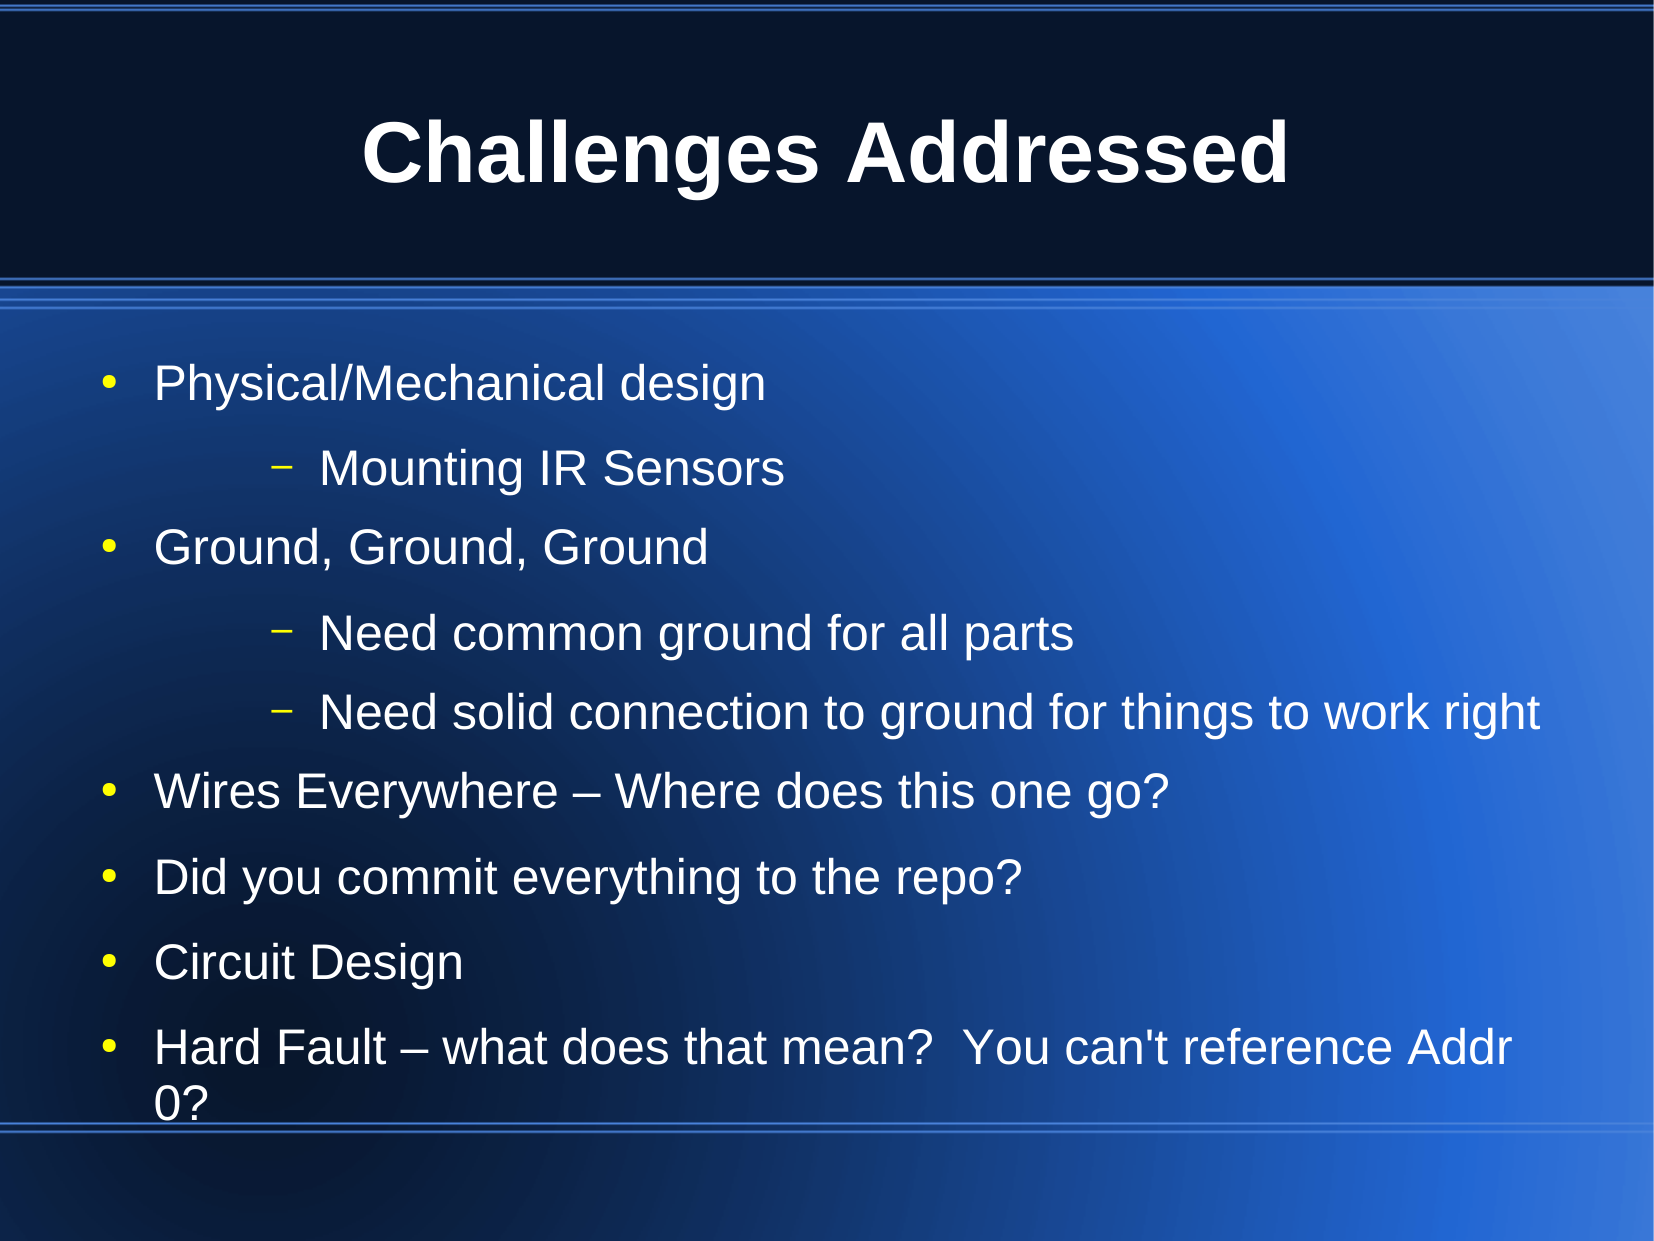

# Challenges Addressed
Physical/Mechanical design
Mounting IR Sensors
Ground, Ground, Ground
Need common ground for all parts
Need solid connection to ground for things to work right
Wires Everywhere – Where does this one go?
Did you commit everything to the repo?
Circuit Design
Hard Fault – what does that mean? You can't reference Addr 0?